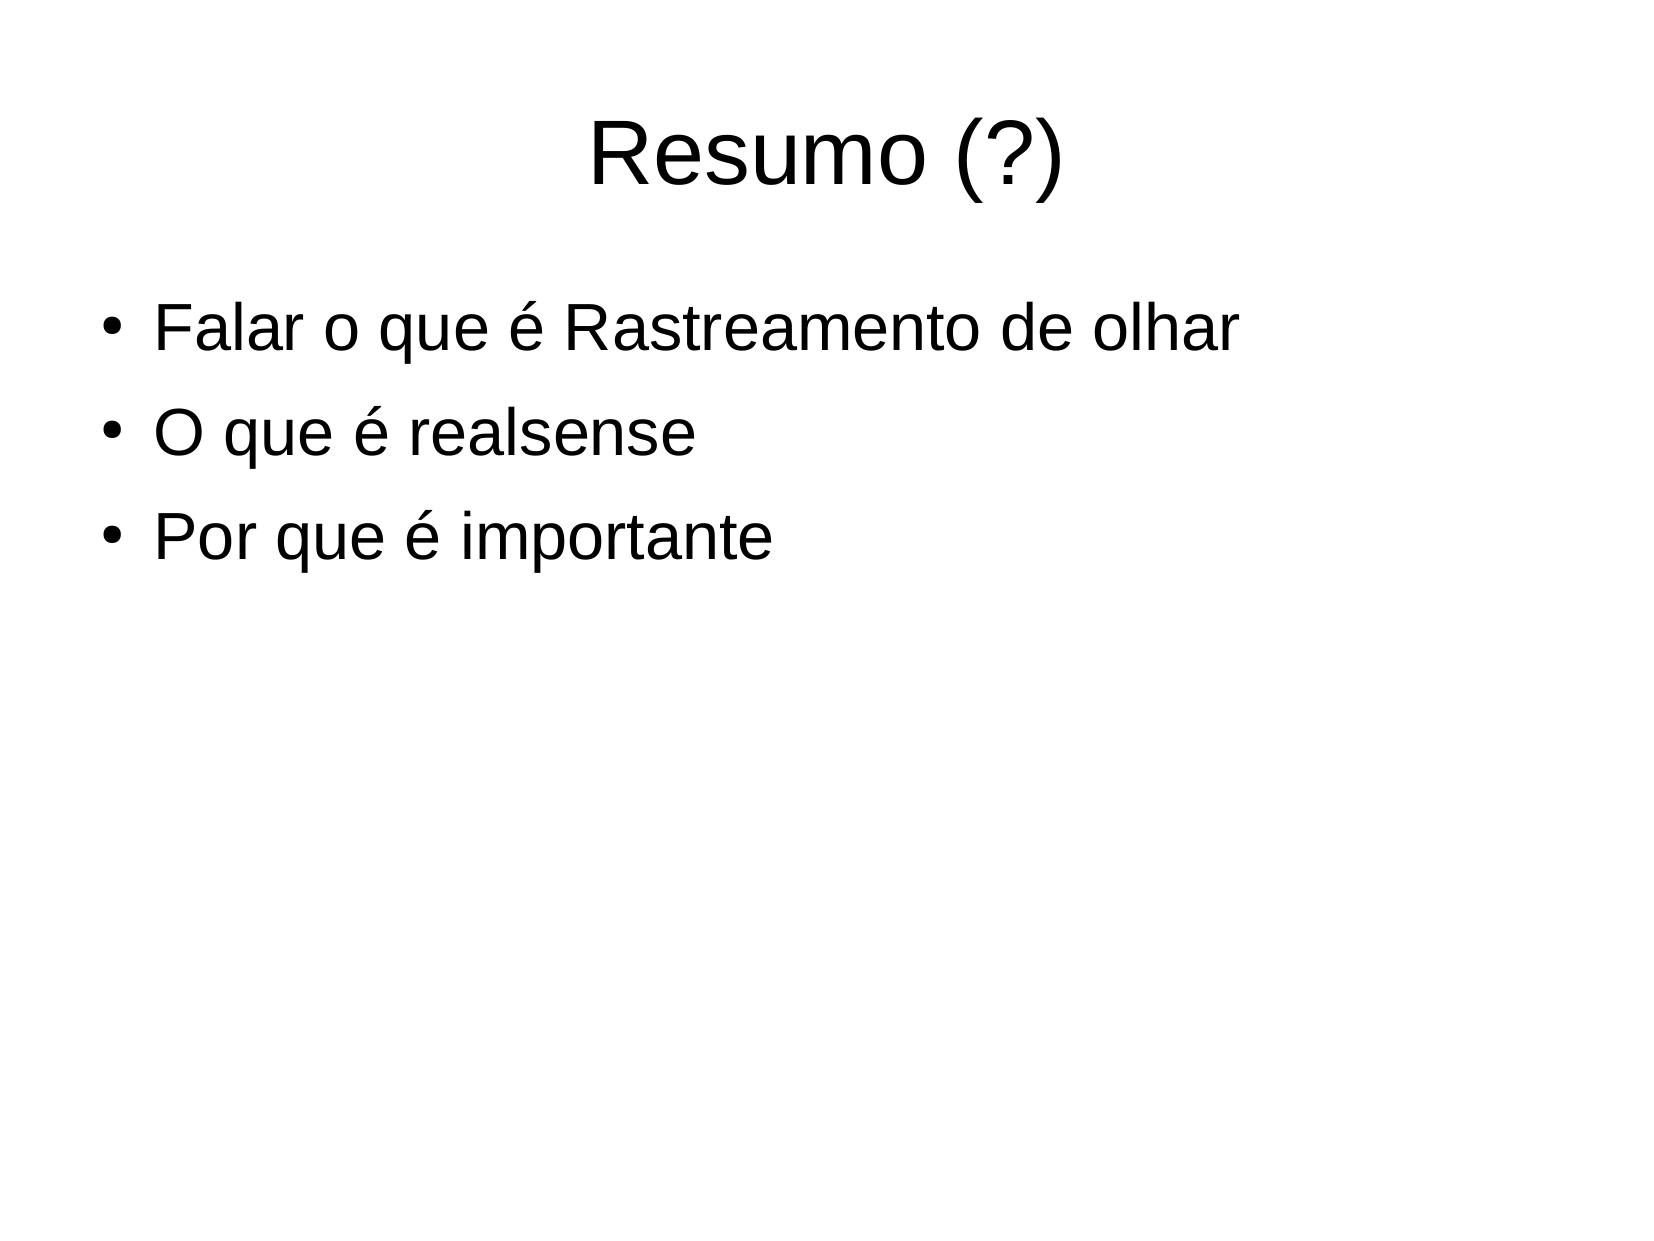

# Resumo (?)
Falar o que é Rastreamento de olhar
O que é realsense
Por que é importante